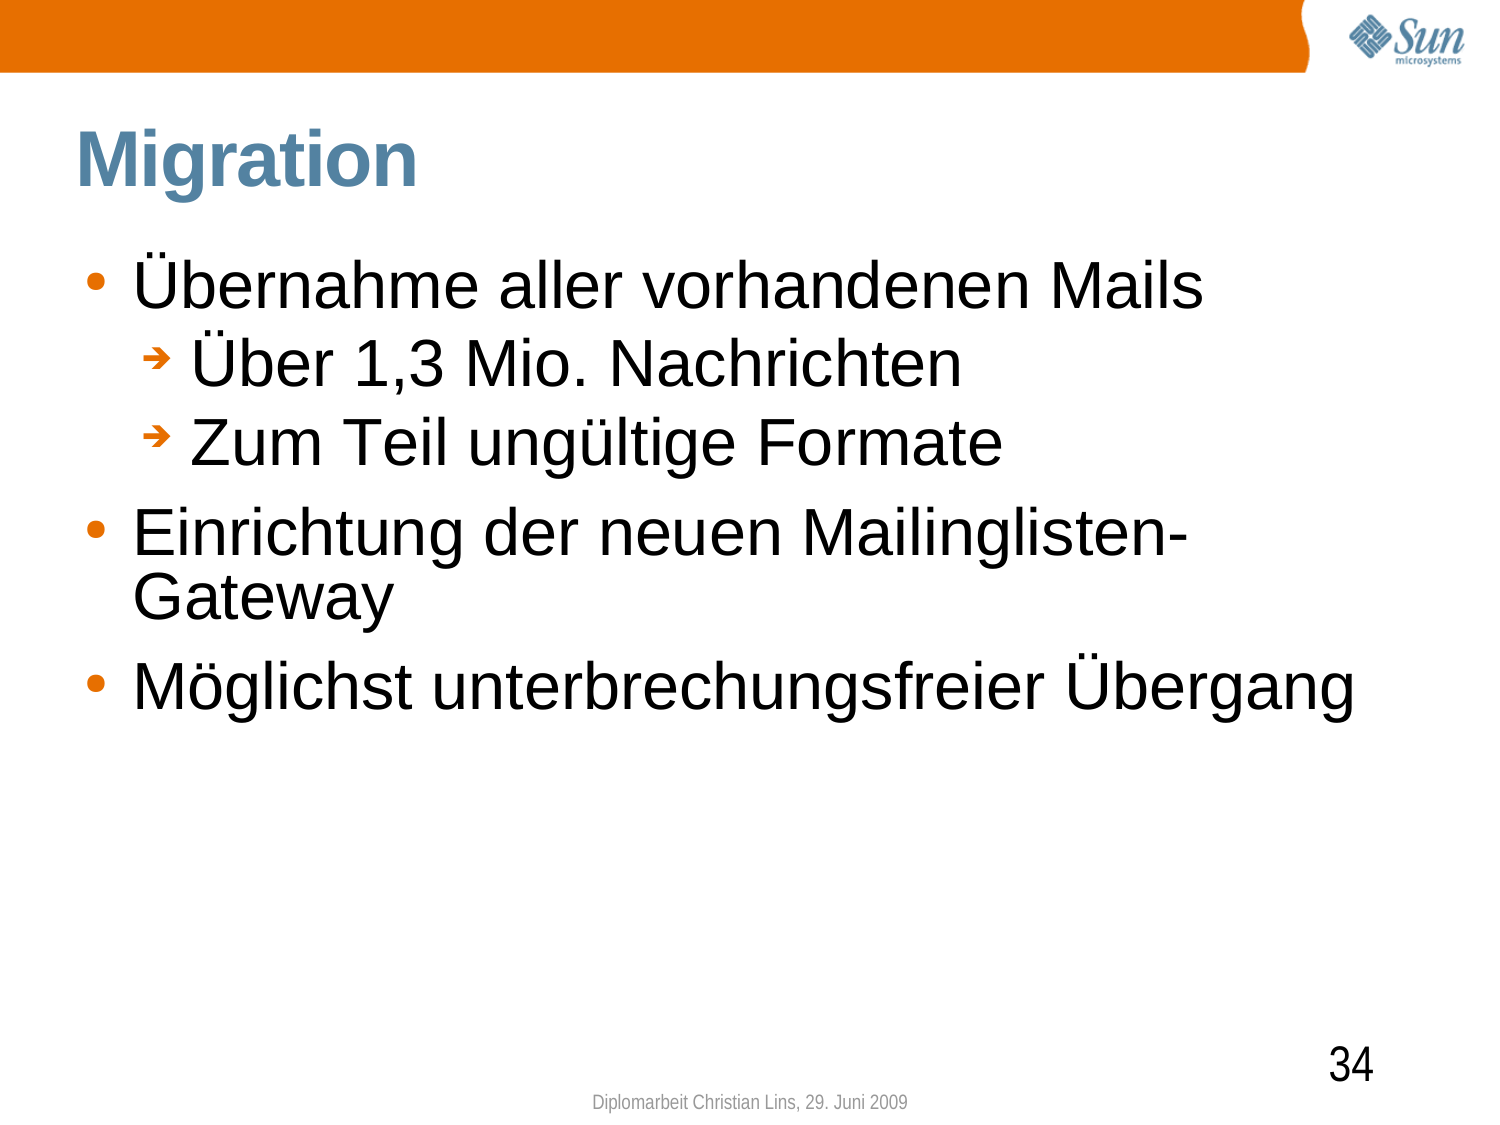

# Migration
Übernahme aller vorhandenen Mails
Über 1,3 Mio. Nachrichten
Zum Teil ungültige Formate
Einrichtung der neuen Mailinglisten-Gateway
Möglichst unterbrechungsfreier Übergang